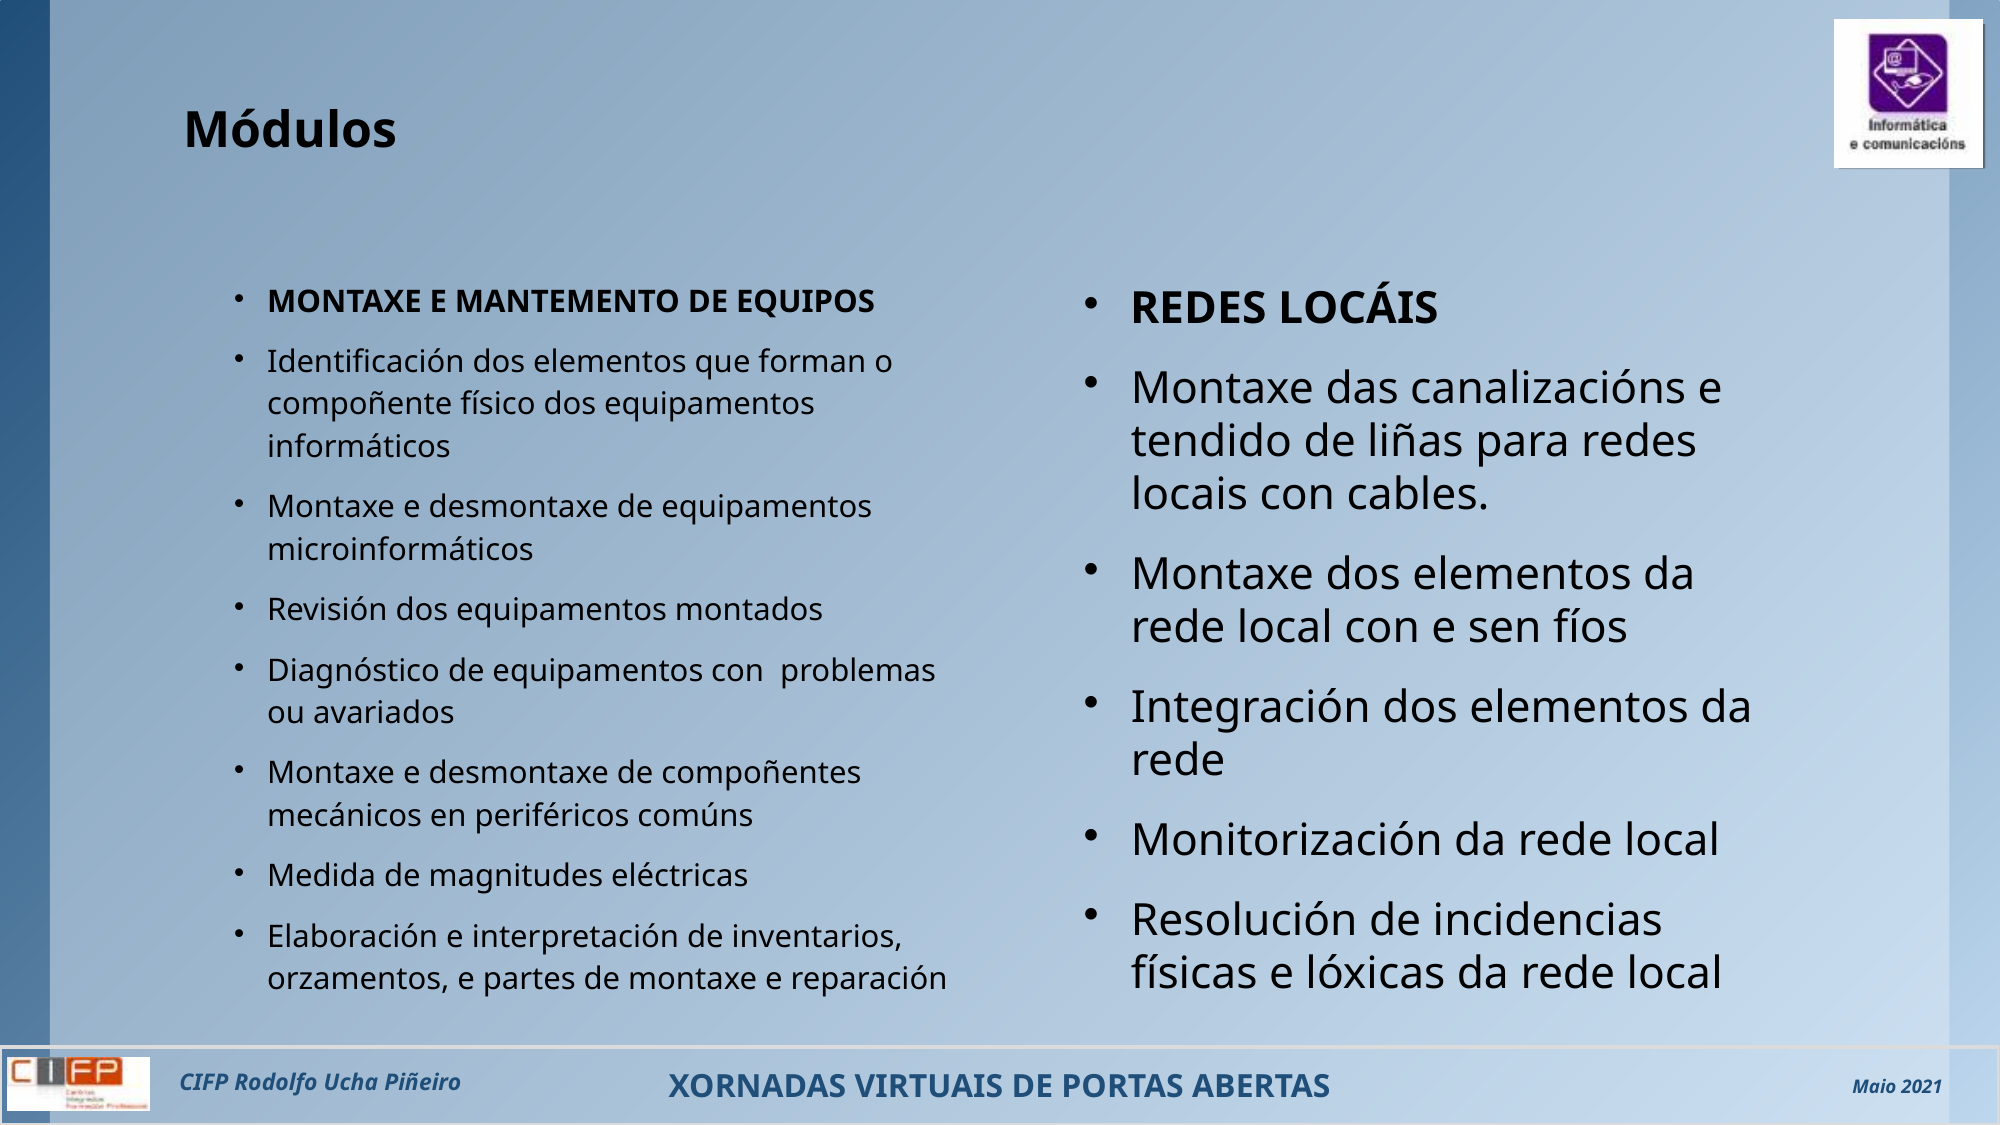

Módulos
MONTAXE E MANTEMENTO DE EQUIPOS
Identificación dos elementos que forman o compoñente físico dos equipamentos informáticos
Montaxe e desmontaxe de equipamentos microinformáticos
Revisión dos equipamentos montados
Diagnóstico de equipamentos con problemas ou avariados
Montaxe e desmontaxe de compoñentes mecánicos en periféricos comúns
Medida de magnitudes eléctricas
Elaboración e interpretación de inventarios, orzamentos, e partes de montaxe e reparación
REDES LOCÁIS
Montaxe das canalizacións e tendido de liñas para redes locais con cables.
Montaxe dos elementos da rede local con e sen fíos
Integración dos elementos da rede
Monitorización da rede local
Resolución de incidencias físicas e lóxicas da rede local
CIFP Rodolfo Ucha Piñeiro
Maio 2021
XORNADAS VIRTUAIS DE PORTAS ABERTAS